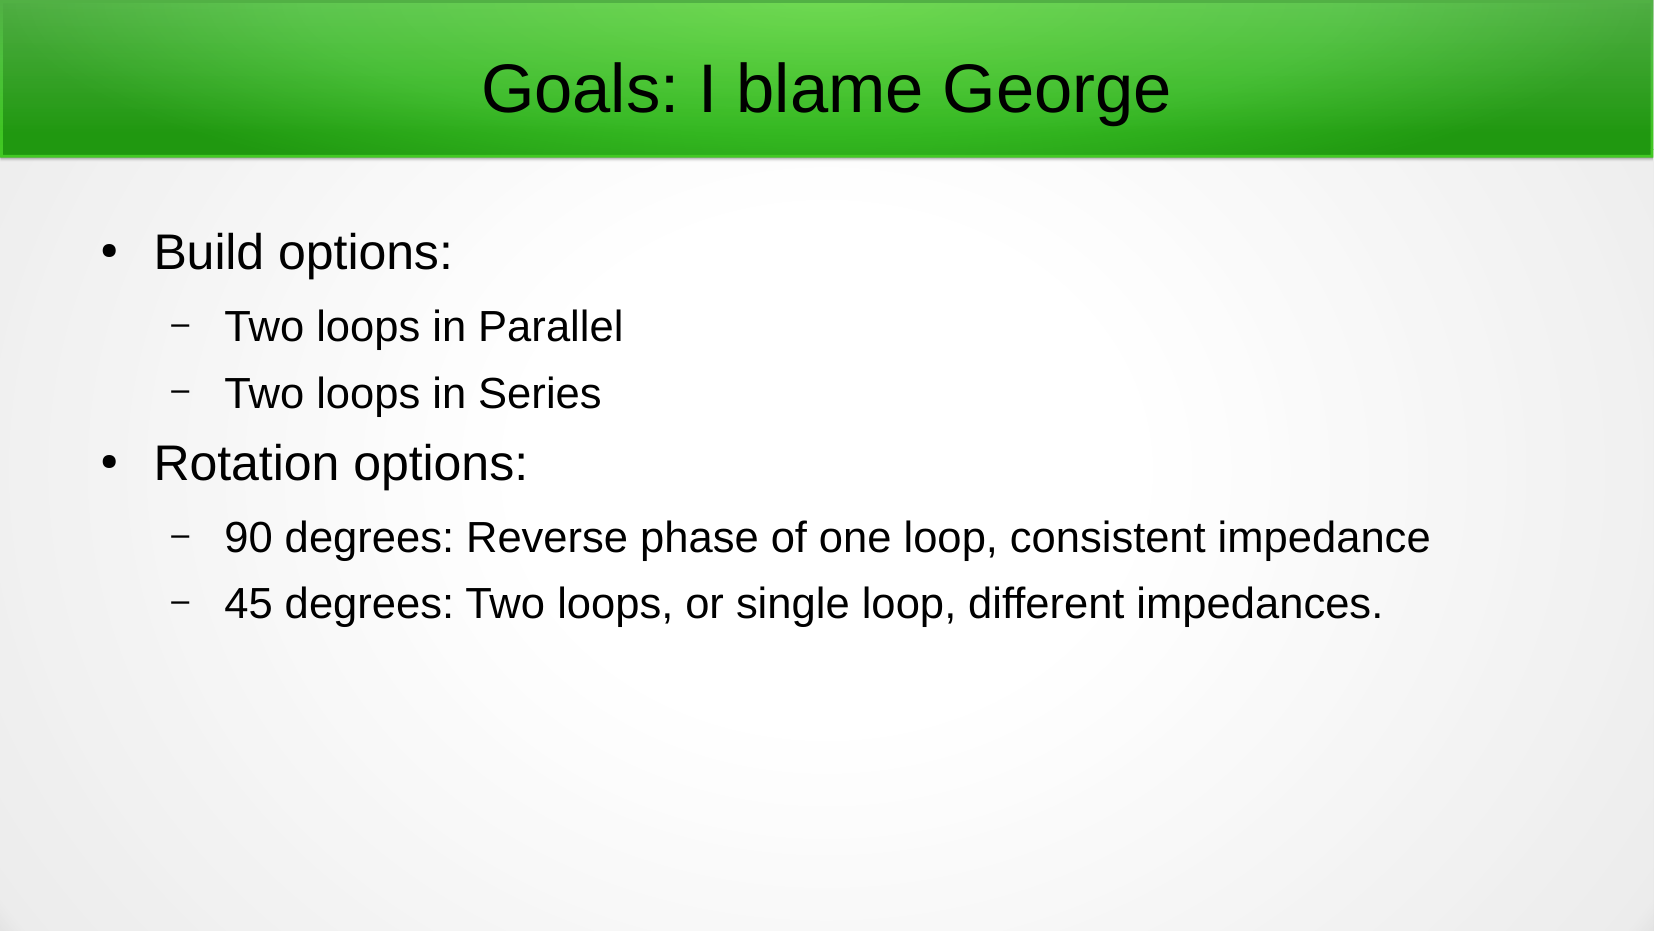

# Goals: I blame George
Build options:
Two loops in Parallel
Two loops in Series
Rotation options:
90 degrees: Reverse phase of one loop, consistent impedance
45 degrees: Two loops, or single loop, different impedances.